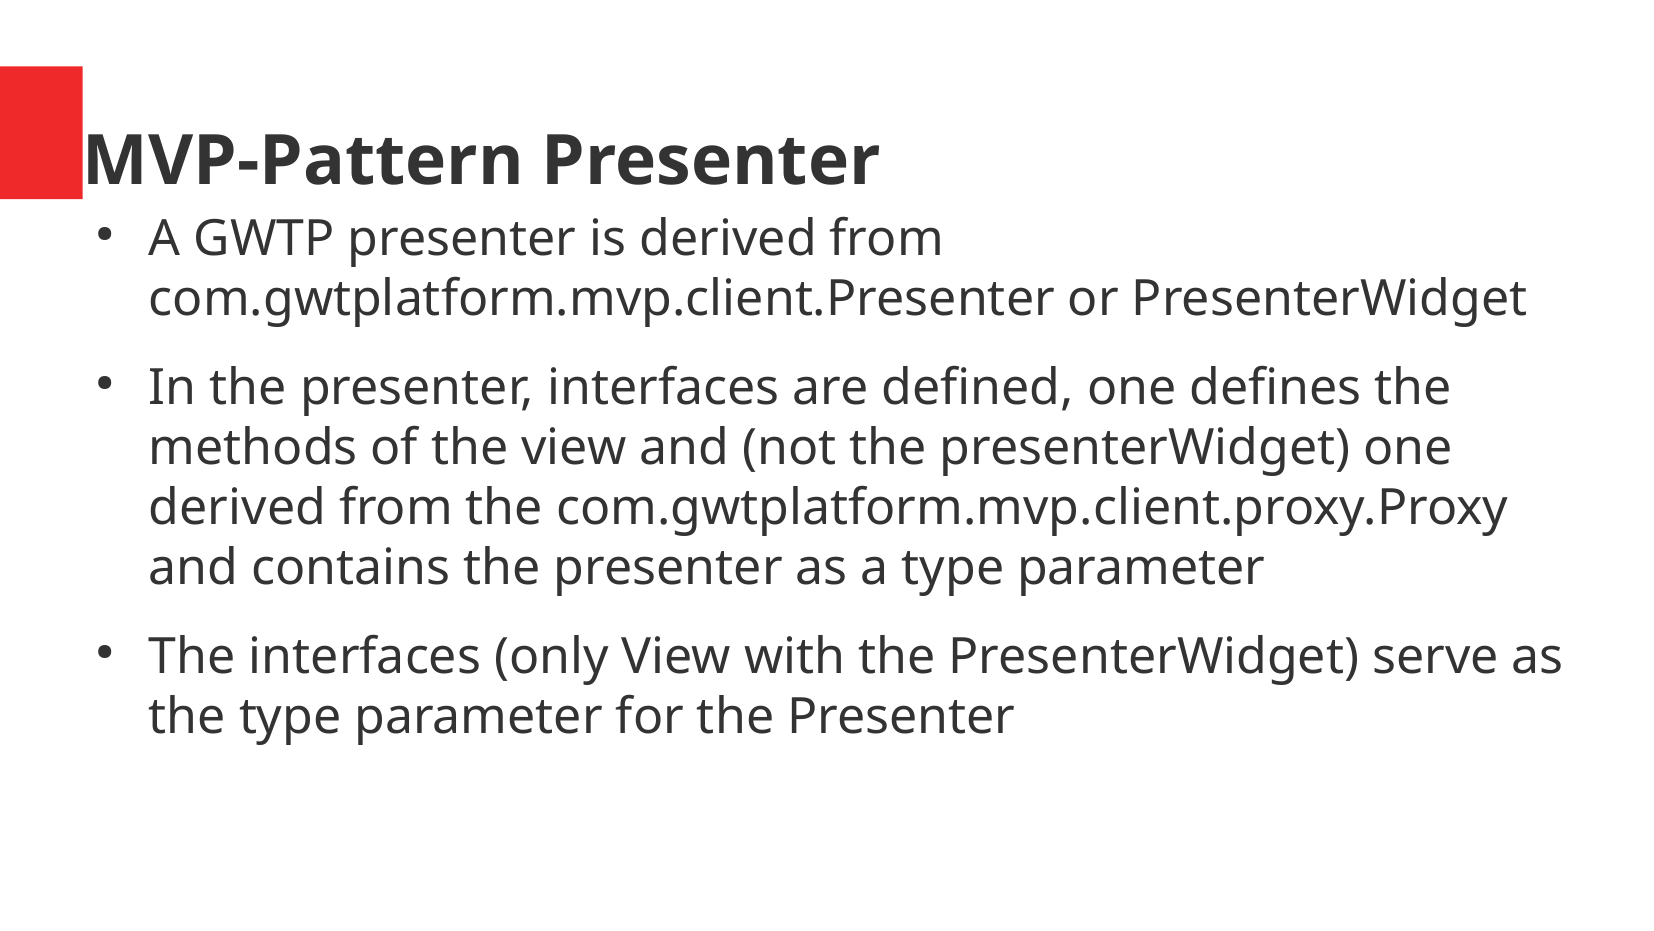

# MVP-Pattern Presenter
A GWTP presenter is derived from com.gwtplatform.mvp.client.Presenter or PresenterWidget
In the presenter, interfaces are defined, one defines the methods of the view and (not the presenterWidget) one derived from the com.gwtplatform.mvp.client.proxy.Proxy and contains the presenter as a type parameter
The interfaces (only View with the PresenterWidget) serve as the type parameter for the Presenter